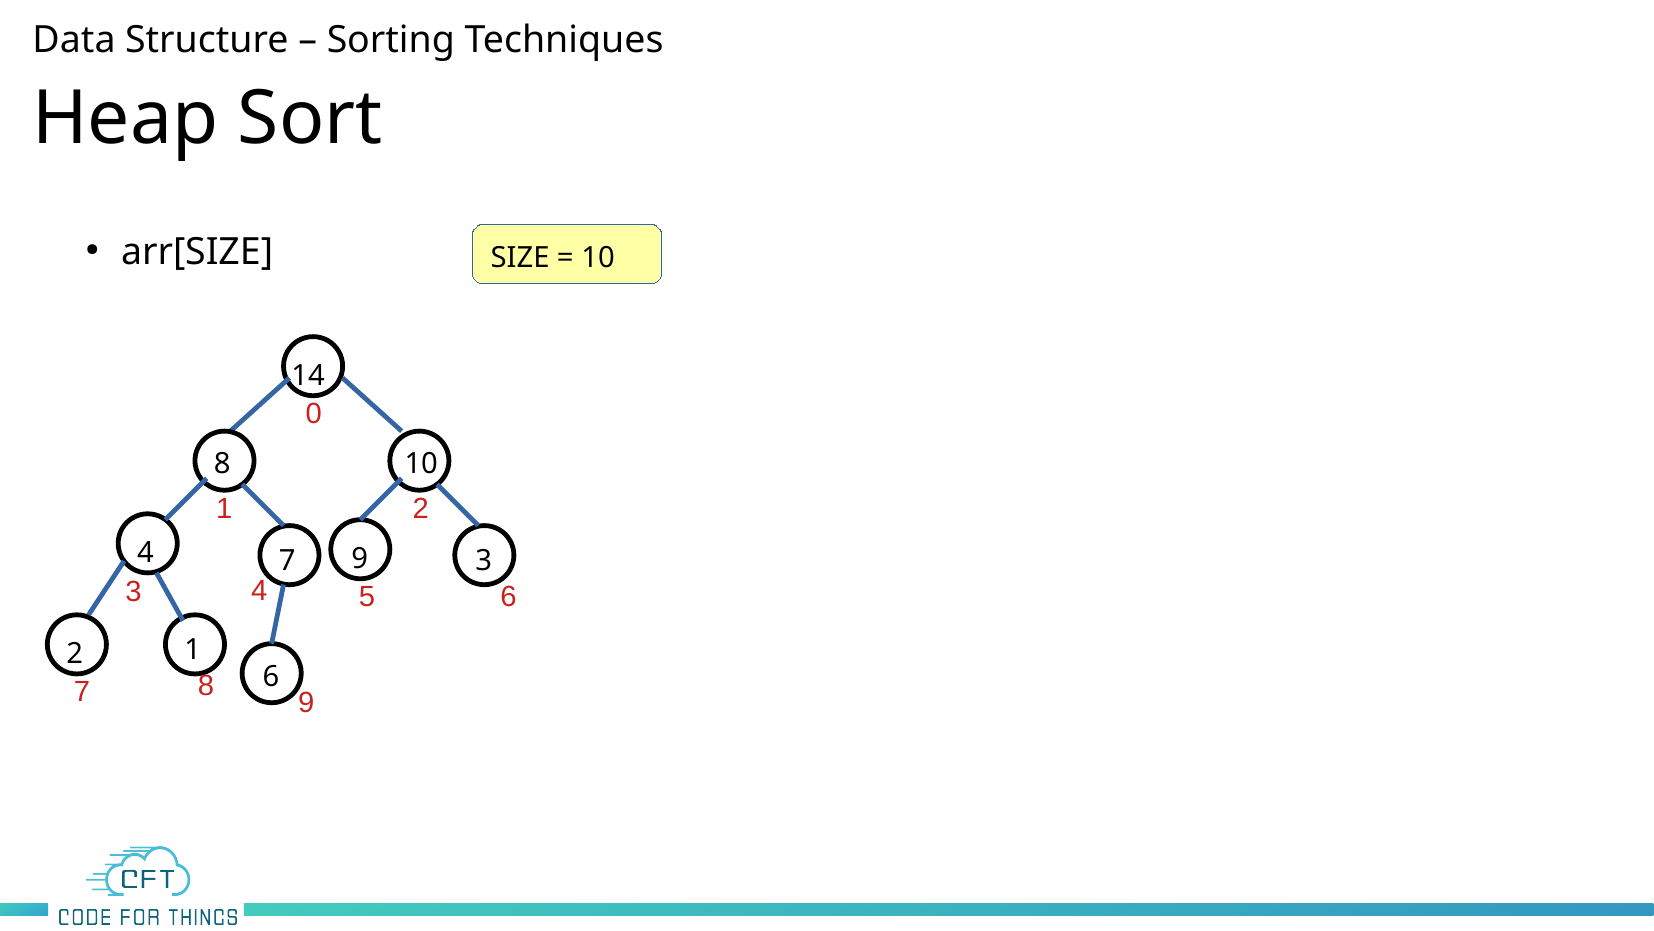

# Data Structure – Sorting Techniques Heap Sort
arr[SIZE]
SIZE = 10
 14
0
8
10
1
2
4
9
7
3
4
3
5
6
1
2
6
8
7
9